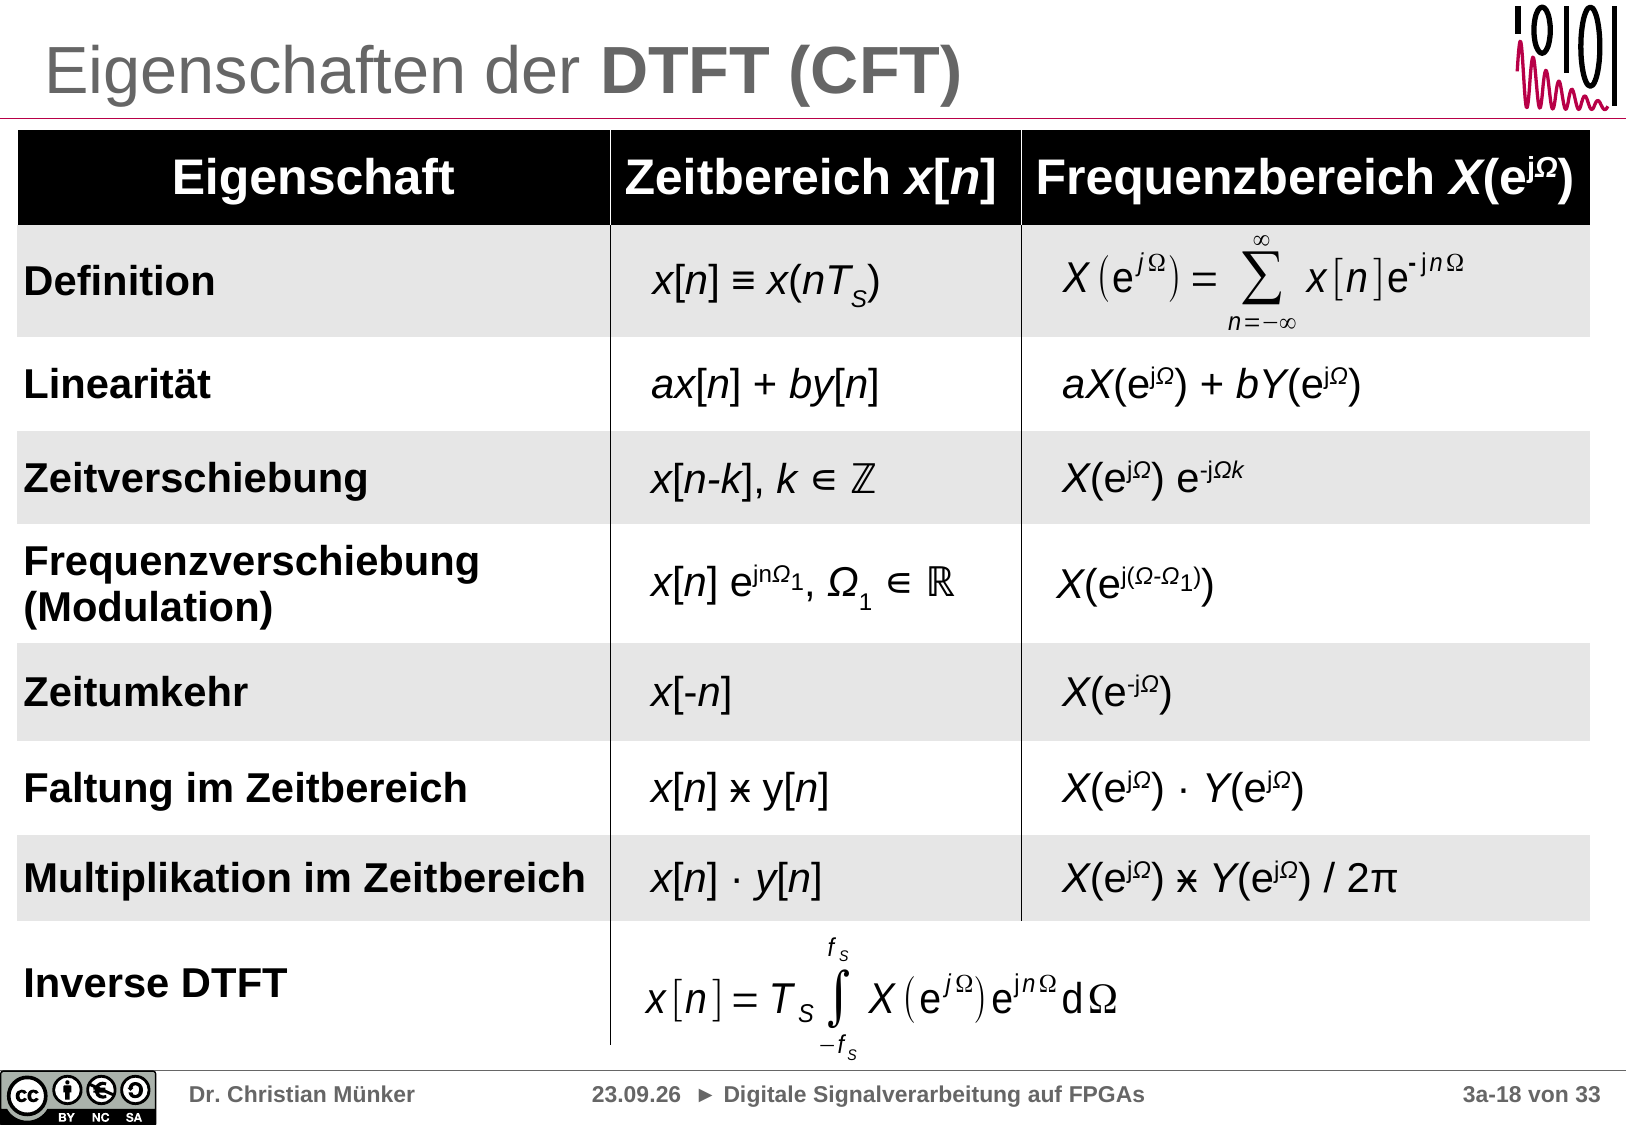

# Eigenschaften der DTFT (CFT)
| Eigenschaft | Zeitbereich x[n] | Frequenzbereich X(ejΩ) |
| --- | --- | --- |
| Definition | x[n] ≡ x(nTS) | |
| Linearität | ax[n] + by[n] | aX(ejΩ) + bY(ejΩ) |
| Zeitverschiebung | x[n-k], k ∊ ℤ | X(ejΩ) e-jΩk |
| Frequenzverschiebung (Modulation) | x[n] ejnΩ1, Ω1 ∊ ℝ | X(ej(Ω-Ω1)) |
| Zeitumkehr | x[-n] | X(e-jΩ) |
| Faltung im Zeitbereich | x[n] ӿ y[n] | X(ejΩ) · Y(ejΩ) |
| Multiplikation im Zeitbereich | x[n] · y[n] | X(ejΩ) ӿ Y(ejΩ) / 2π |
| Inverse DTFT | | |